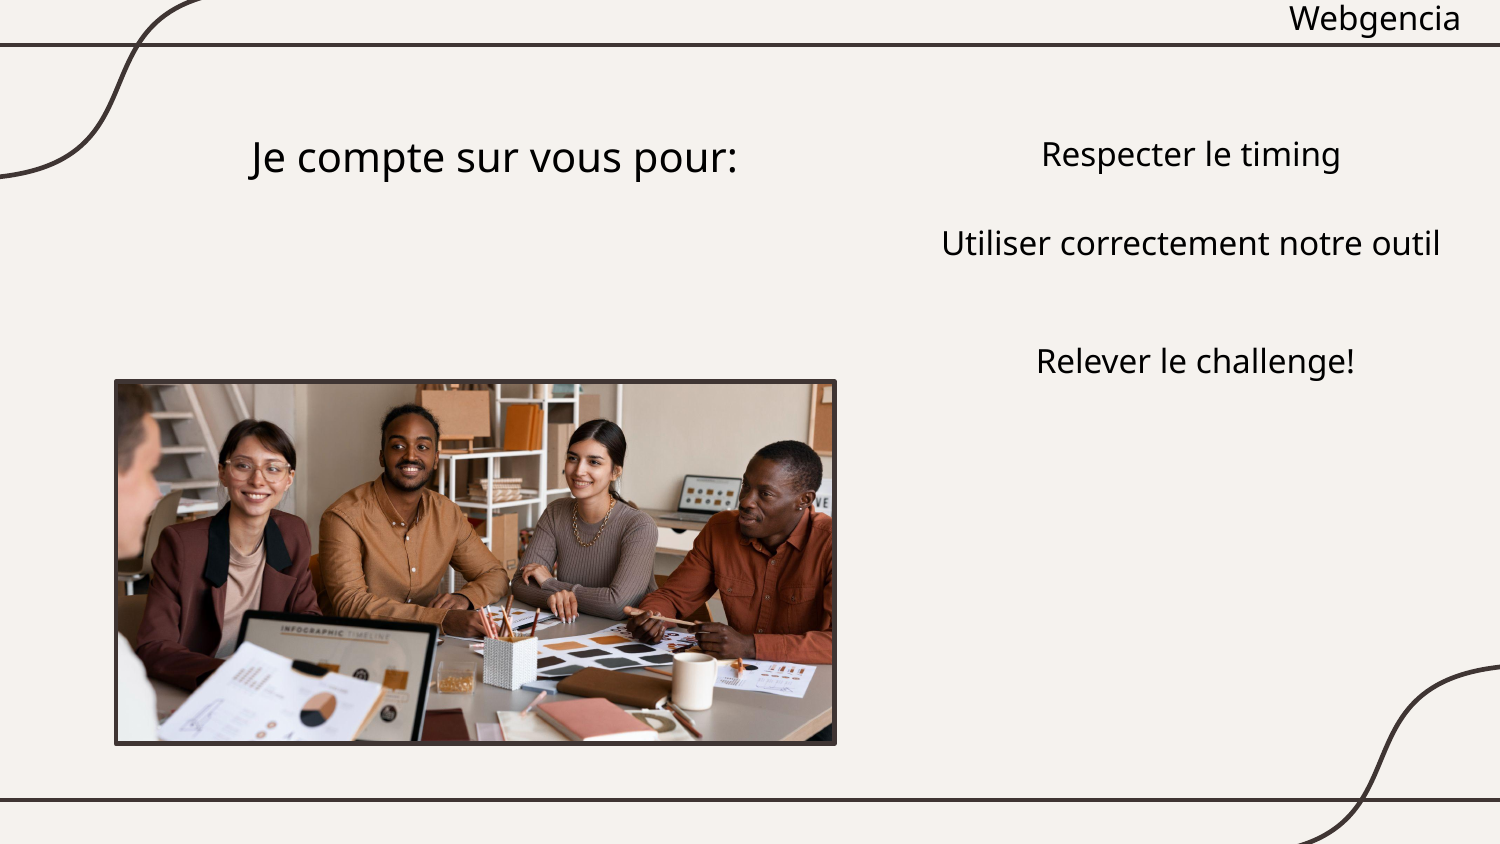

Webgencia
Je compte sur vous pour:
Respecter le timing
Utiliser correctement notre outil
Relever le challenge!